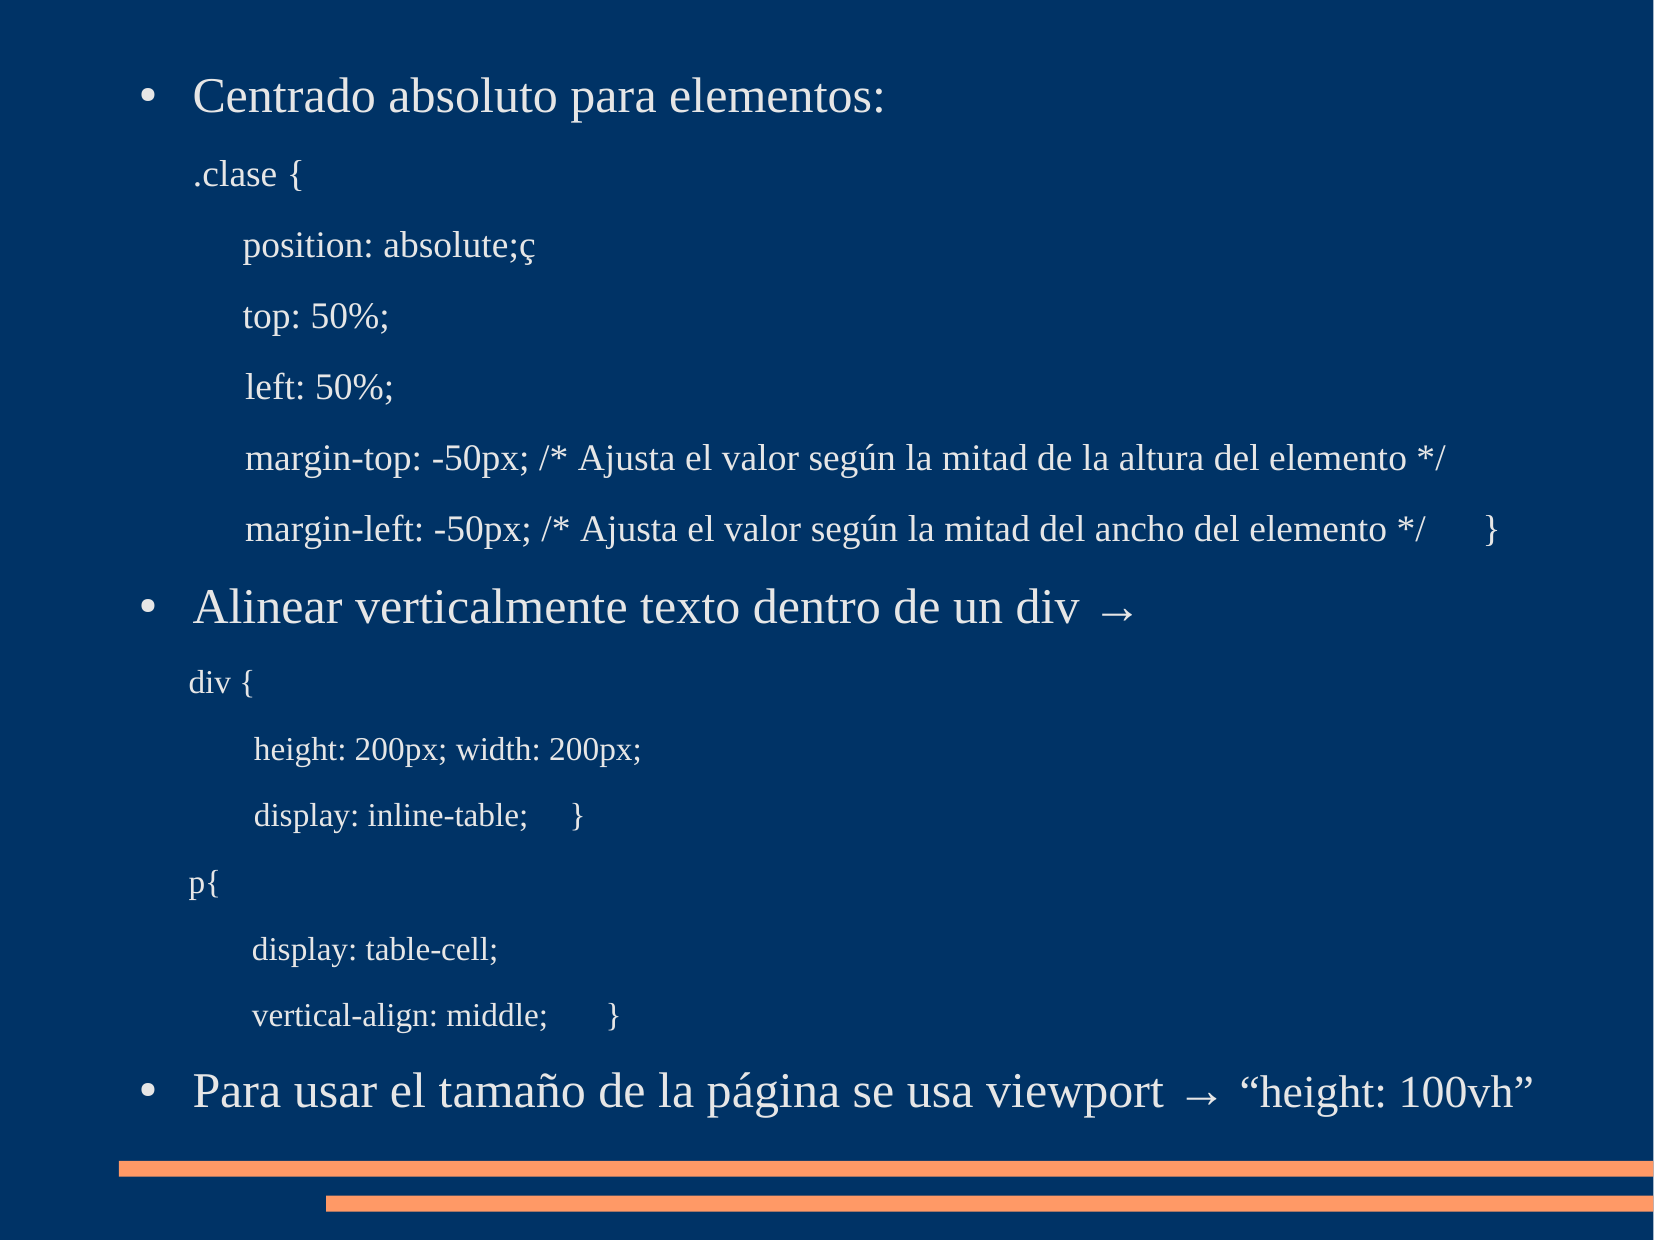

# Centrado absoluto para elementos:
.clase {
 position: absolute;ç
 top: 50%;
 left: 50%;
 margin-top: -50px; /* Ajusta el valor según la mitad de la altura del elemento */
 margin-left: -50px; /* Ajusta el valor según la mitad del ancho del elemento */ }
Alinear verticalmente texto dentro de un div →
div {
 height: 200px; width: 200px;
 display: inline-table; }
p{
 display: table-cell;
 vertical-align: middle; }
Para usar el tamaño de la página se usa viewport → “height: 100vh”